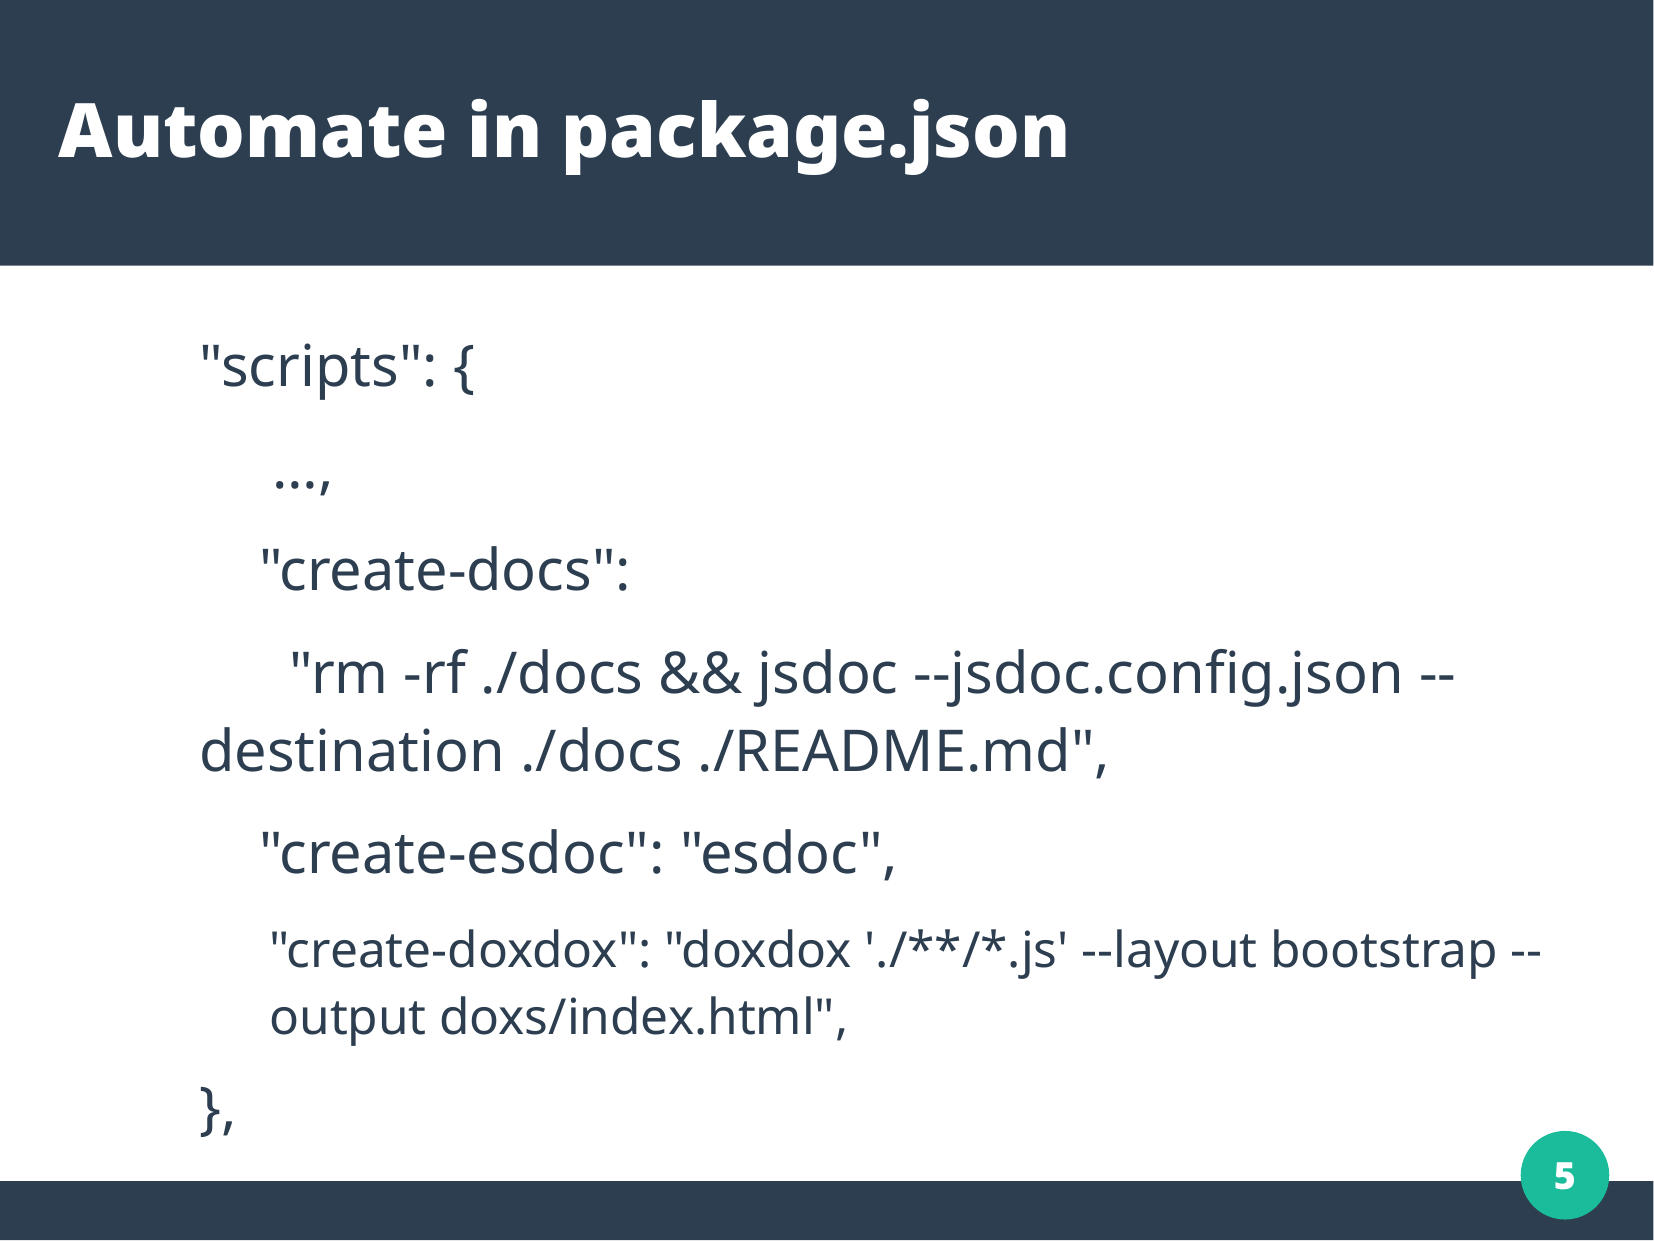

# Automate in package.json
"scripts": {
 	…,
 "create-docs":
 "rm -rf ./docs && jsdoc --jsdoc.config.json --destination ./docs ./README.md",
 "create-esdoc": "esdoc",
"create-doxdox": "doxdox './**/*.js' --layout bootstrap --output doxs/index.html",
},
5